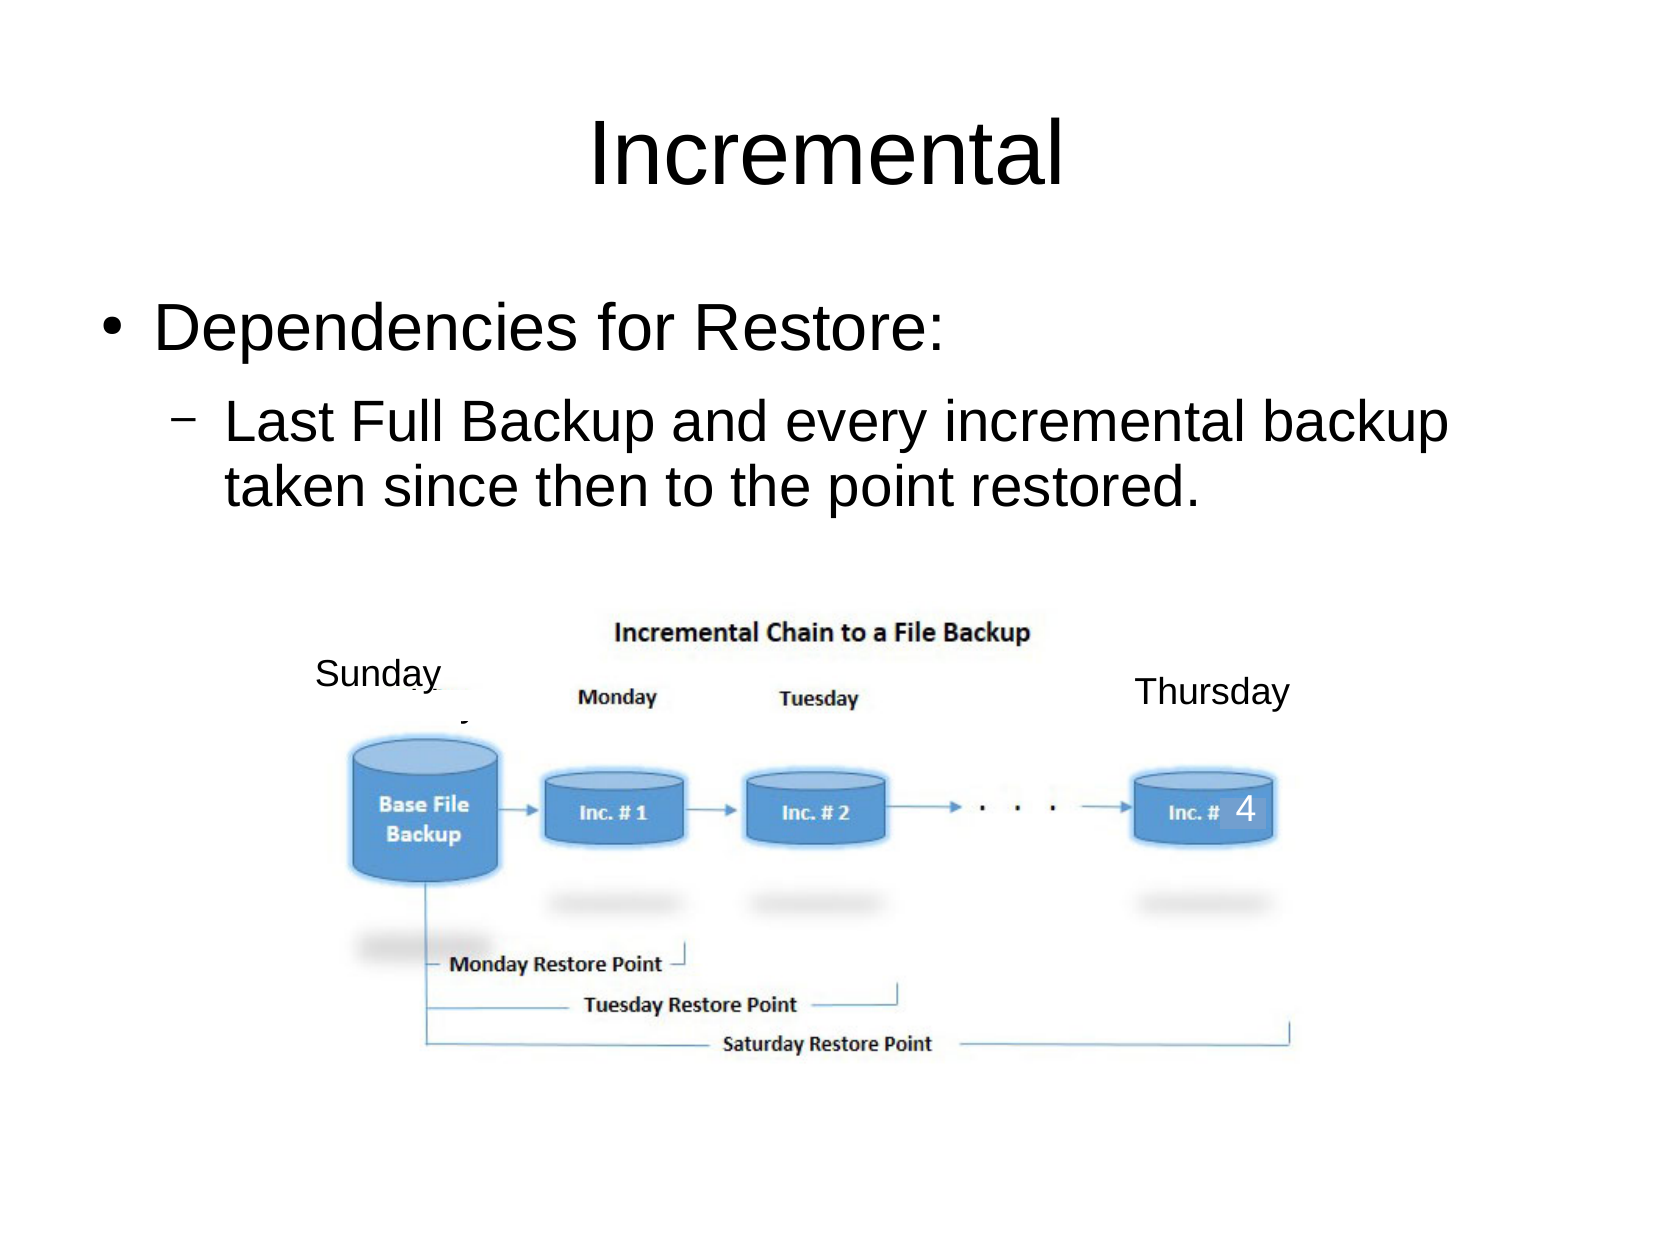

# Incremental
Dependencies for Restore:
Last Full Backup and every incremental backup taken since then to the point restored.
Sunday
Thursday
Friday
4